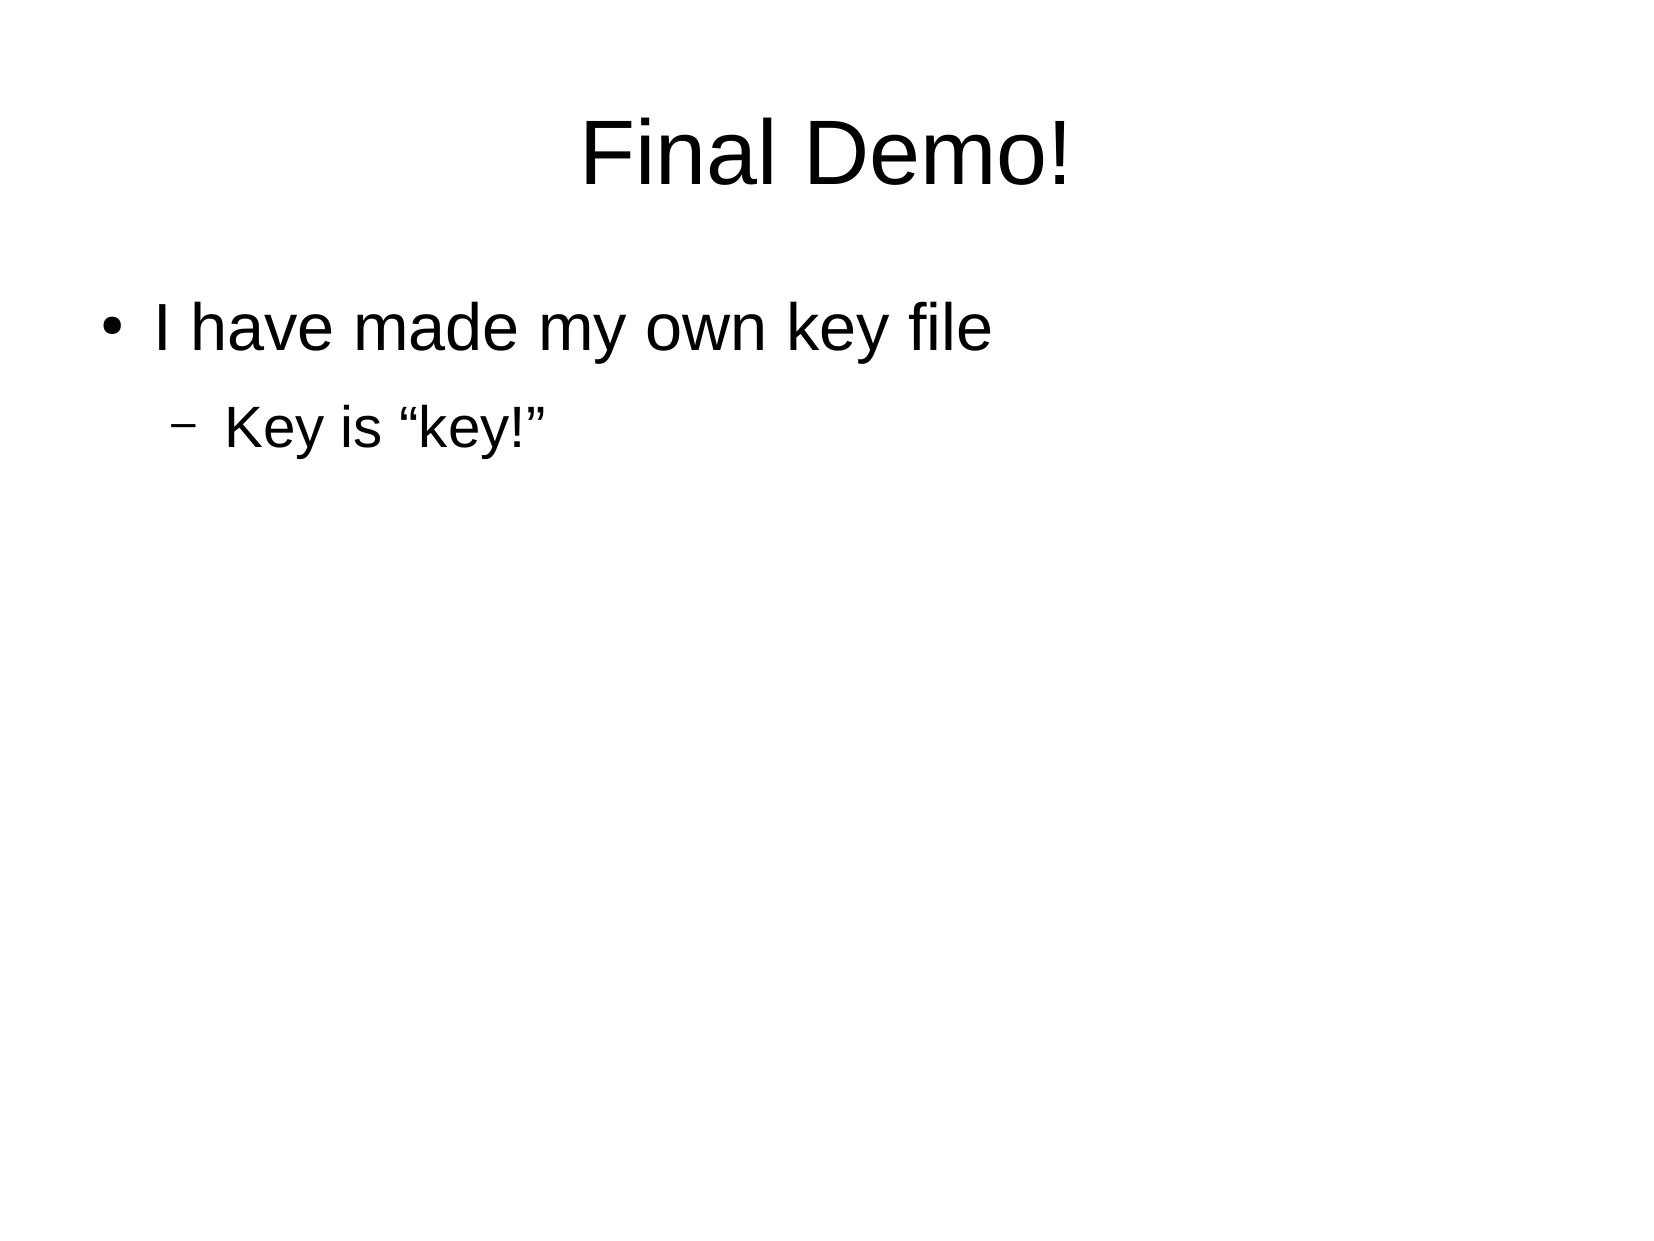

# Final Demo!
I have made my own key file
Key is “key!”